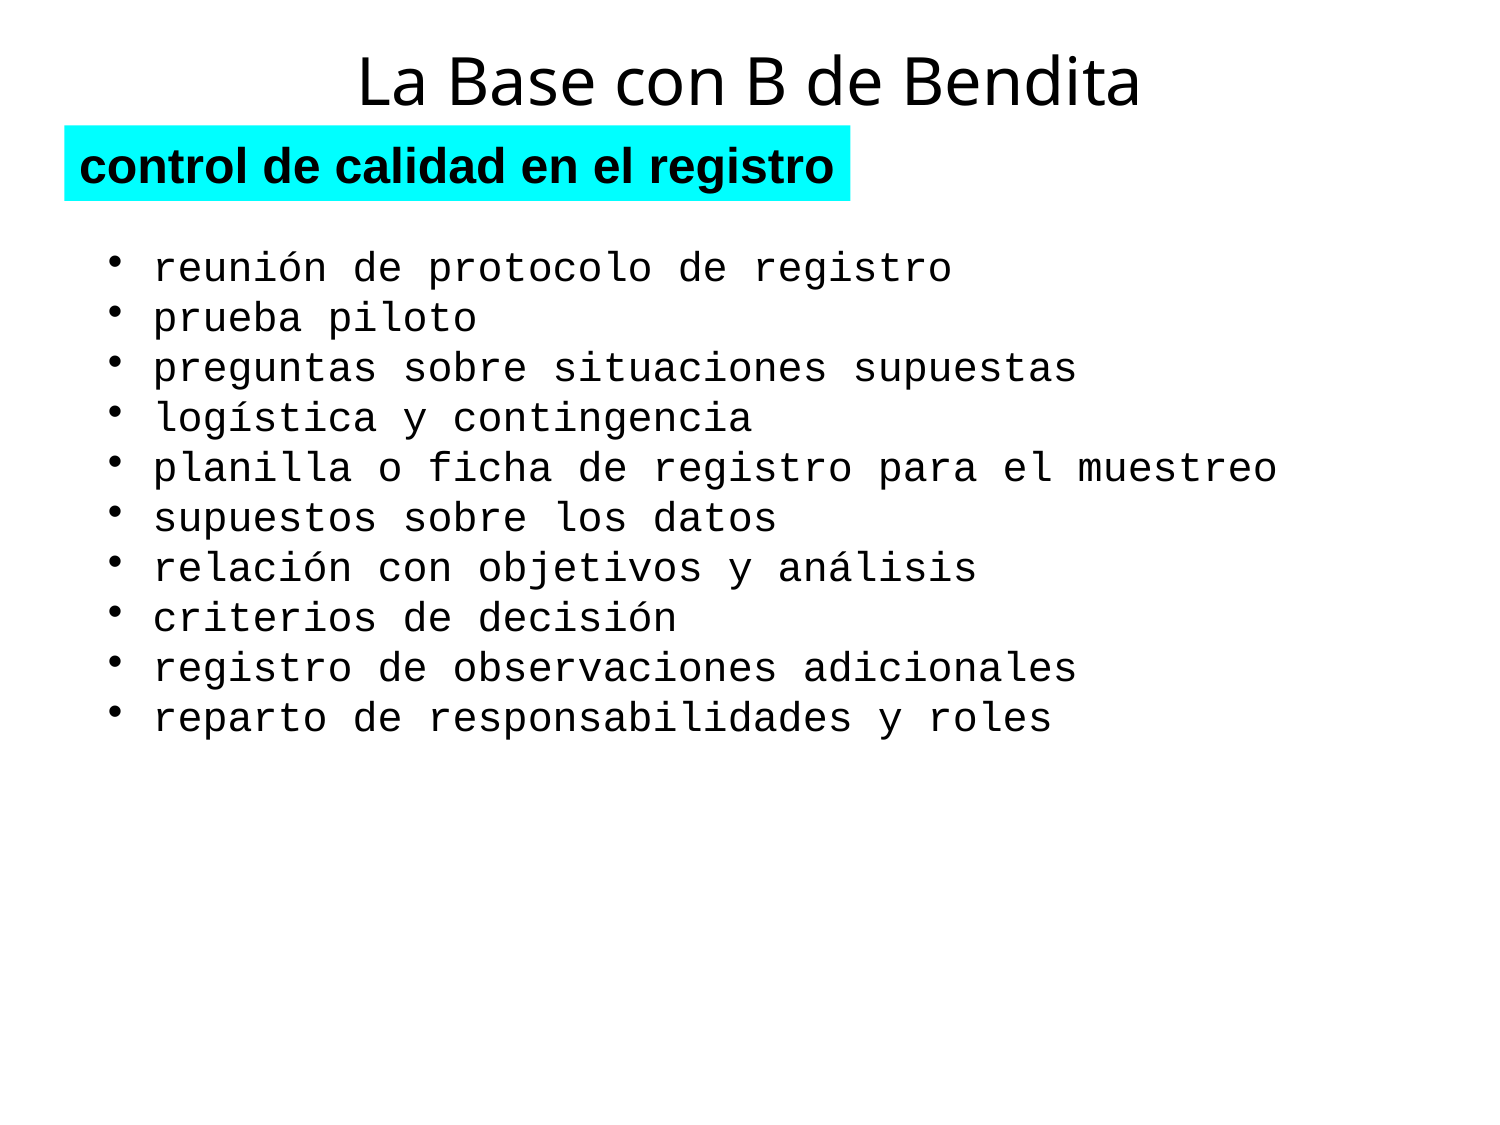

La Base con B de Bendita
control de calidad en el registro
 reunión de protocolo de registro
 prueba piloto
 preguntas sobre situaciones supuestas
 logística y contingencia
 planilla o ficha de registro para el muestreo
 supuestos sobre los datos
 relación con objetivos y análisis
 criterios de decisión
 registro de observaciones adicionales
 reparto de responsabilidades y roles